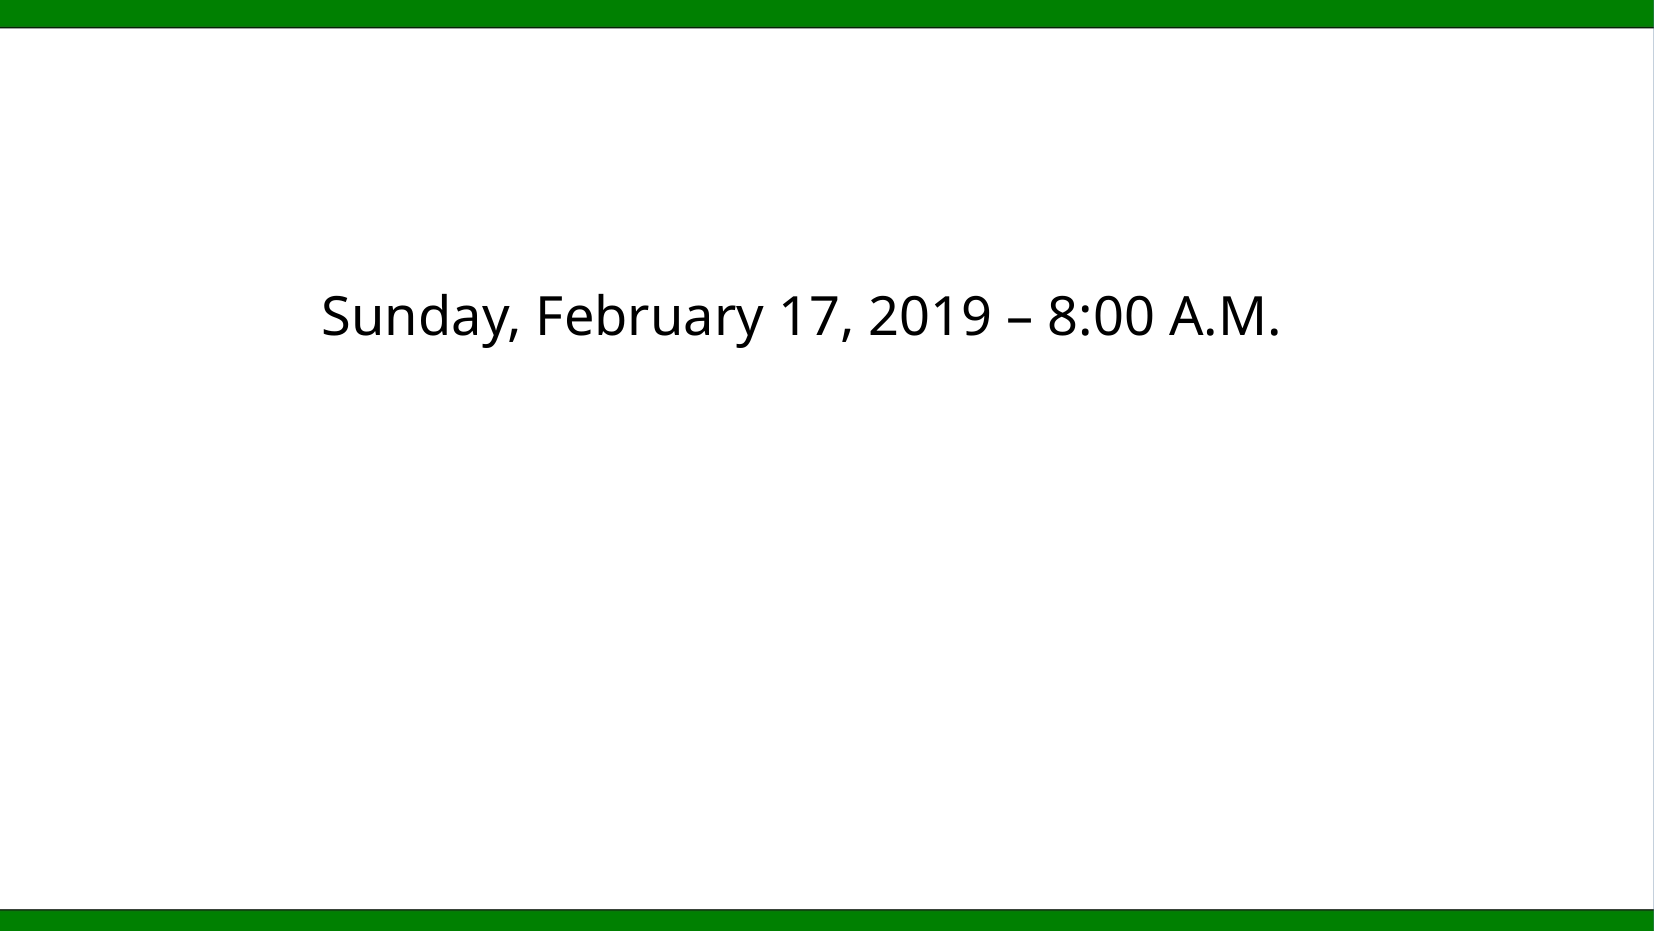

Sunday, February 17, 2019 – 8:00 A.M.